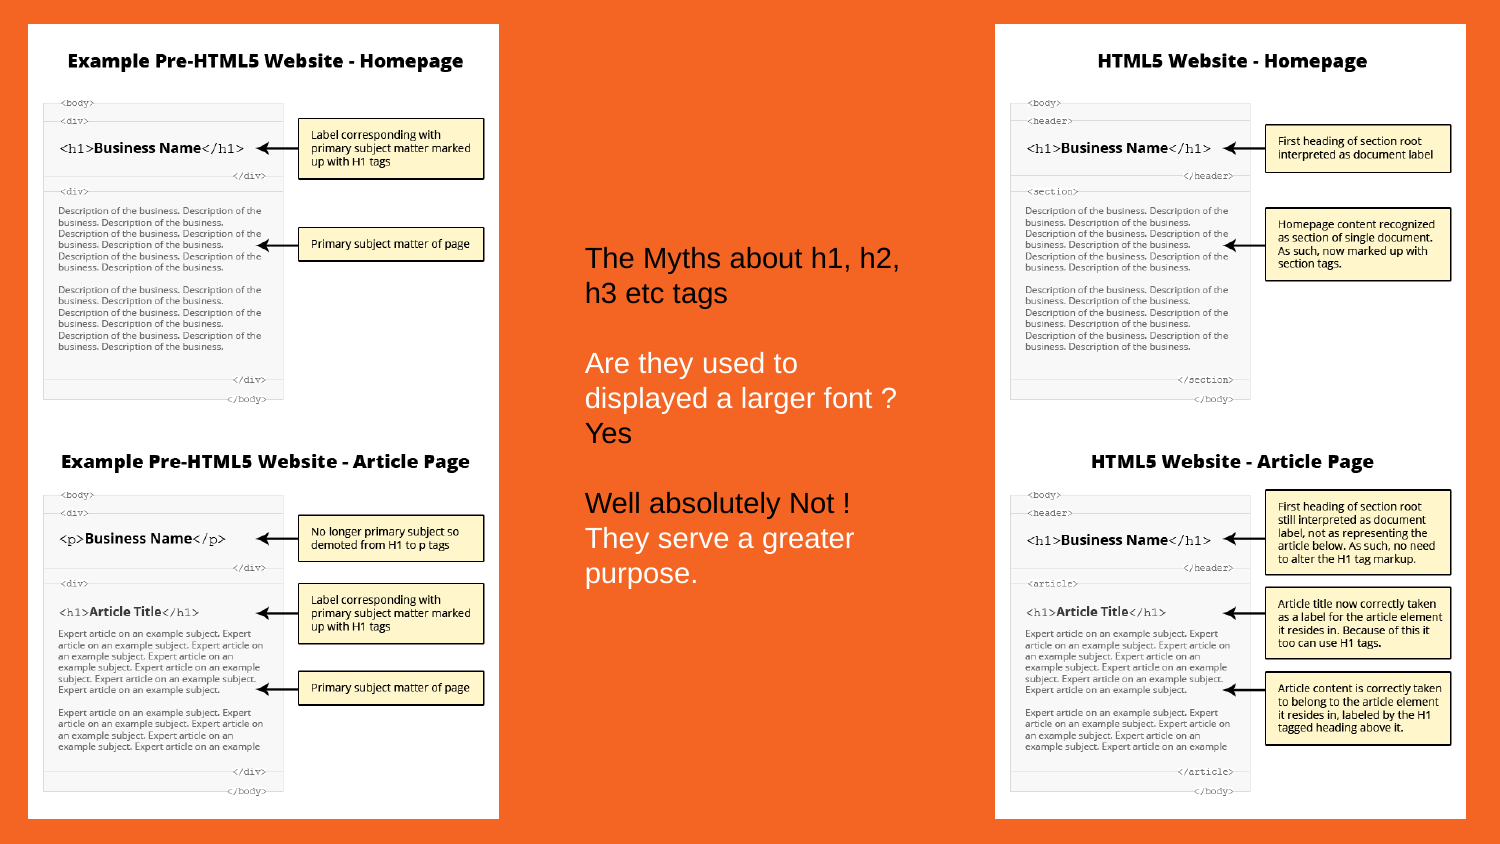

The Myths about h1, h2, h3 etc tags
Are they used to displayed a larger font ?
Yes
Well absolutely Not !
They serve a greater purpose.